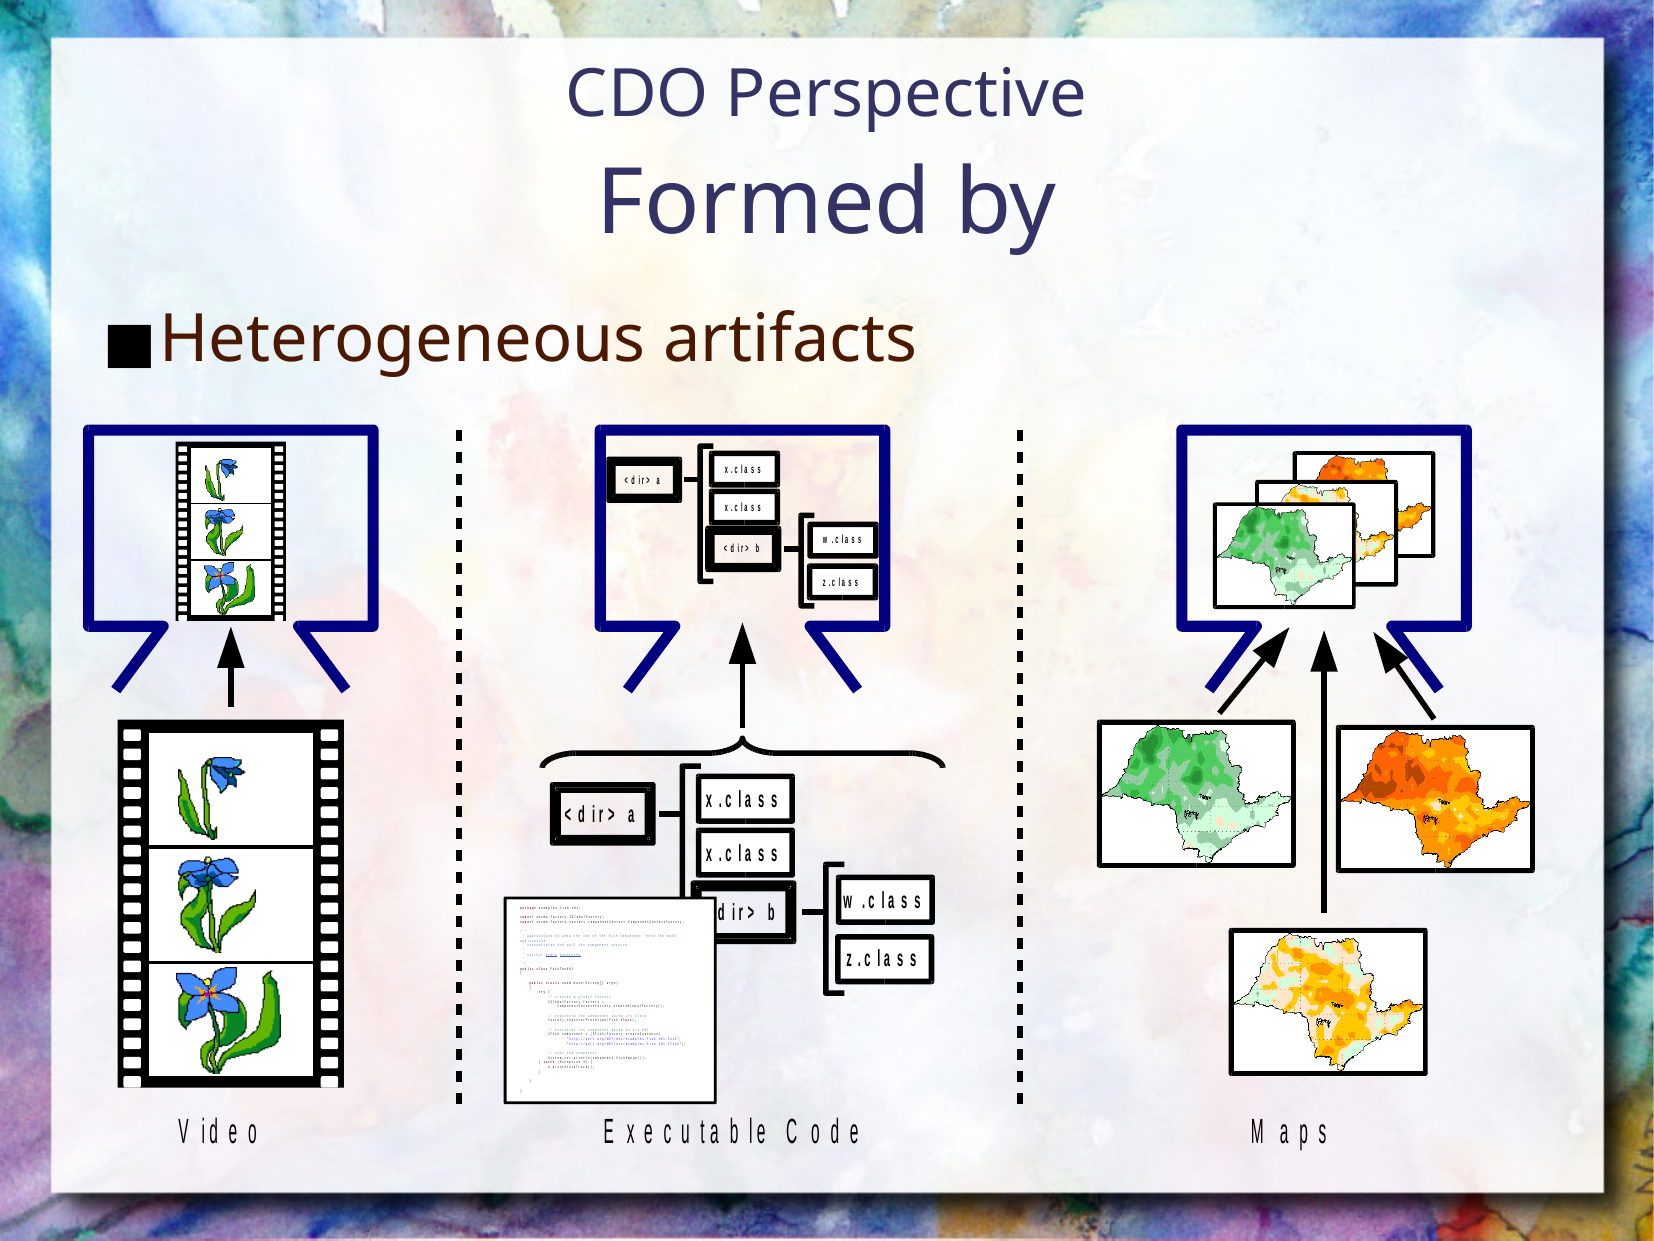

# CDO Perspective Formed by
Heterogeneous artifacts